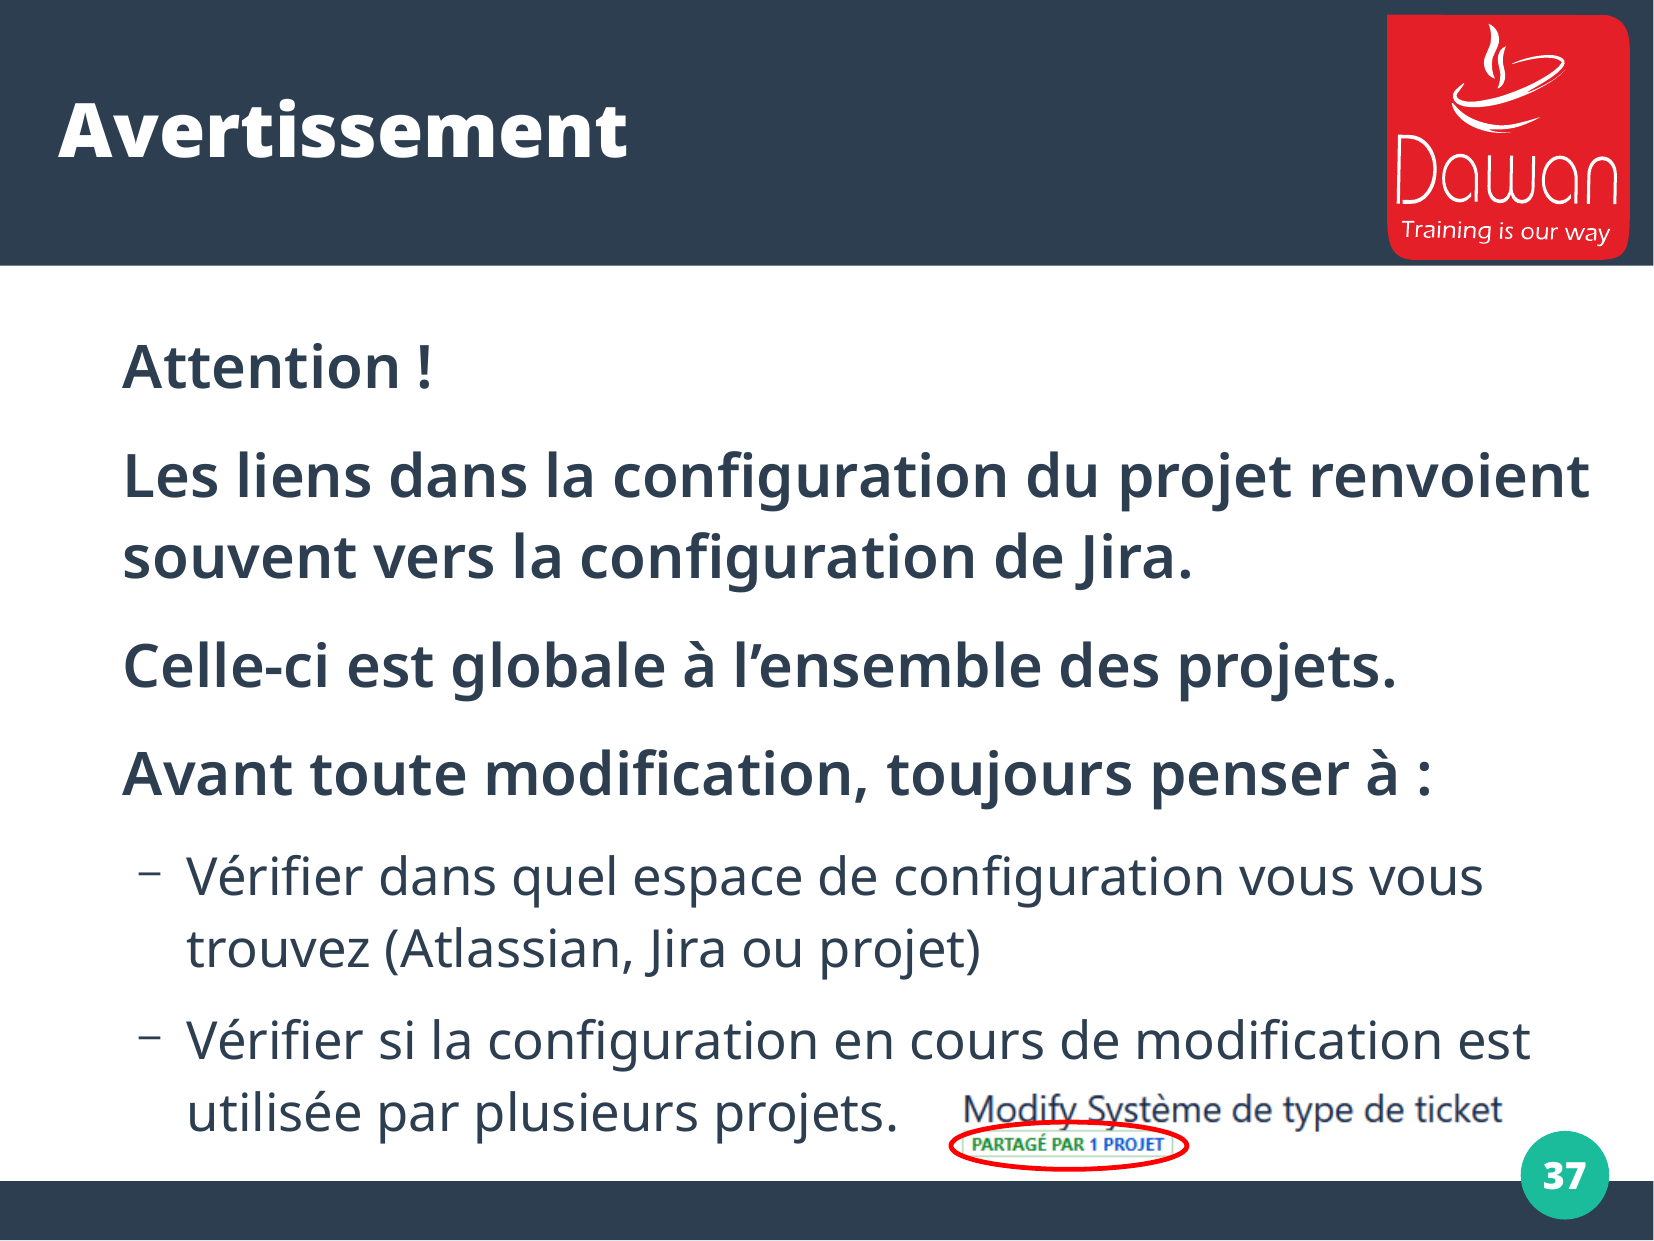

# Avertissement
Attention !
Les liens dans la configuration du projet renvoient souvent vers la configuration de Jira.
Celle-ci est globale à l’ensemble des projets.
Avant toute modification, toujours penser à :
Vérifier dans quel espace de configuration vous vous trouvez (Atlassian, Jira ou projet)
Vérifier si la configuration en cours de modification est utilisée par plusieurs projets.
37